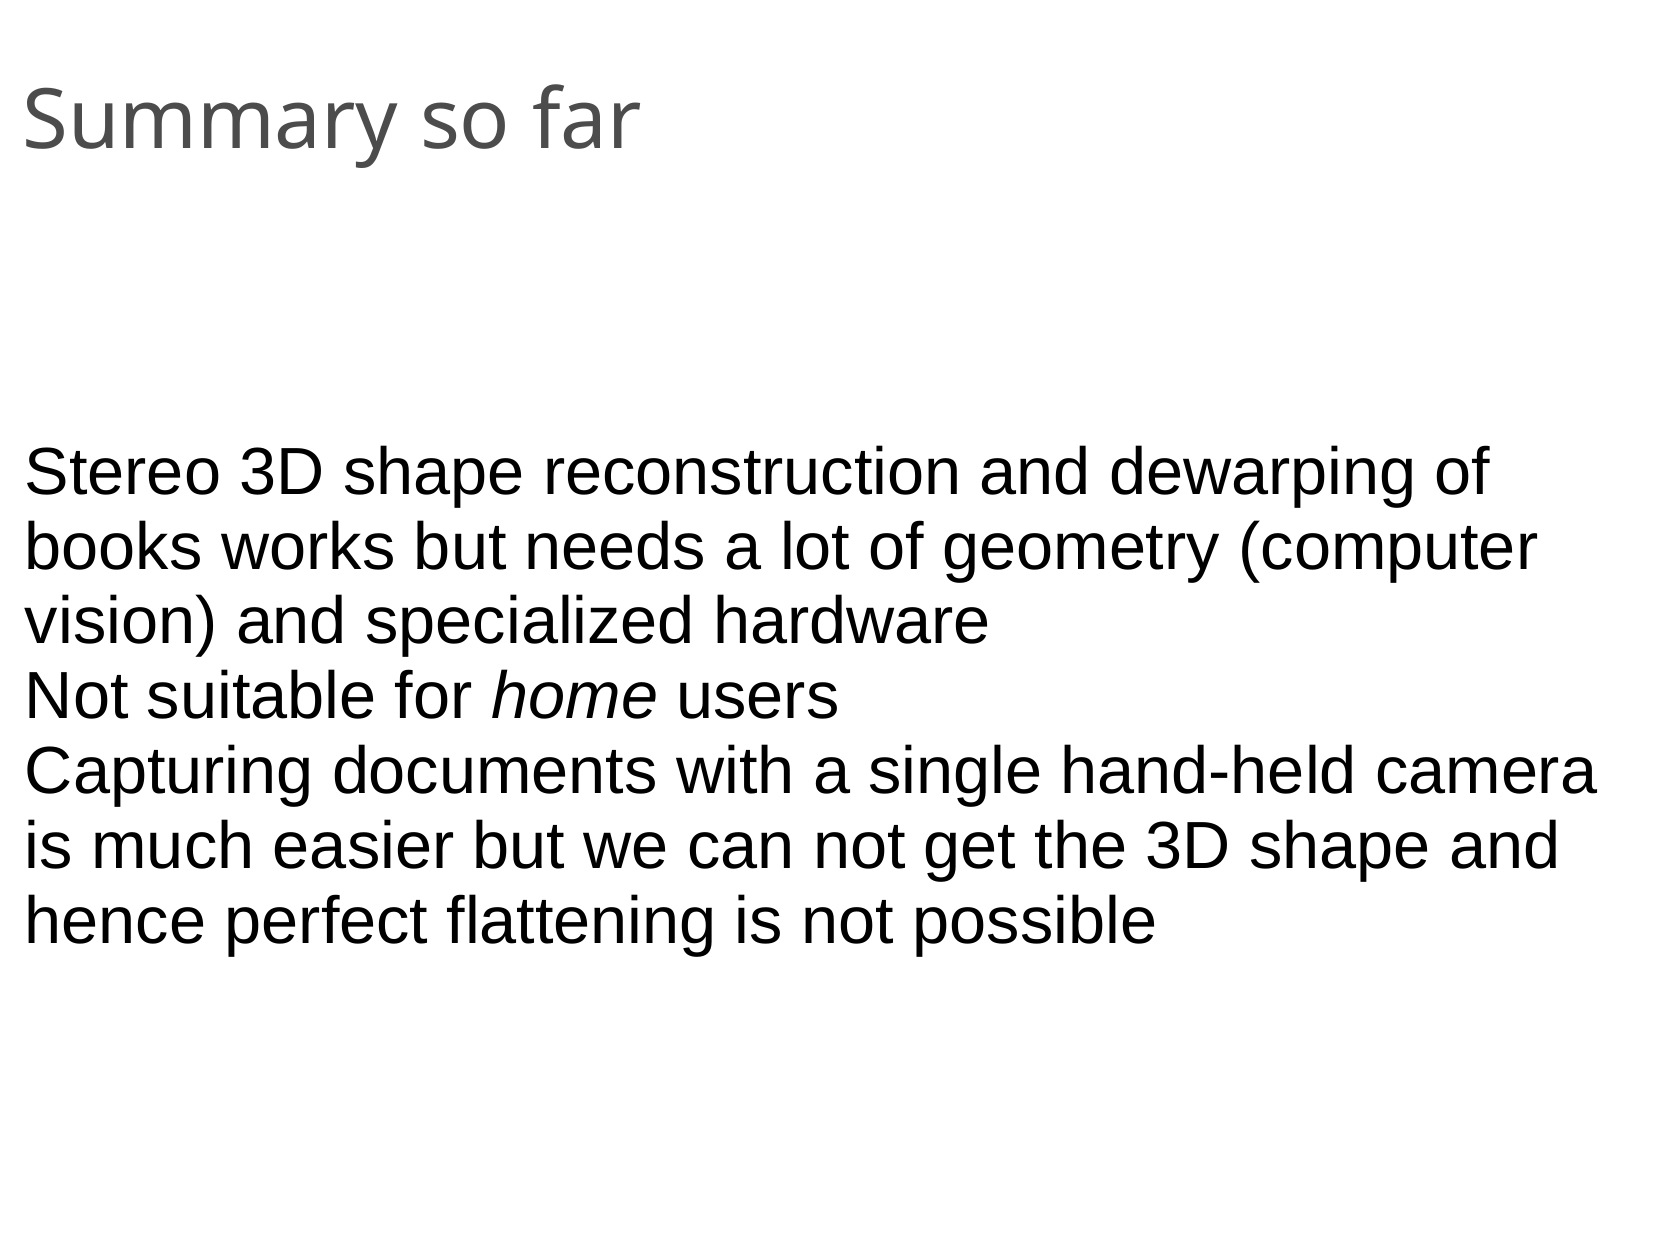

# Summary so far
Stereo 3D shape reconstruction and dewarping of books works but needs a lot of geometry (computer vision) and specialized hardware
Not suitable for home users
Capturing documents with a single hand-held camera is much easier but we can not get the 3D shape and hence perfect flattening is not possible